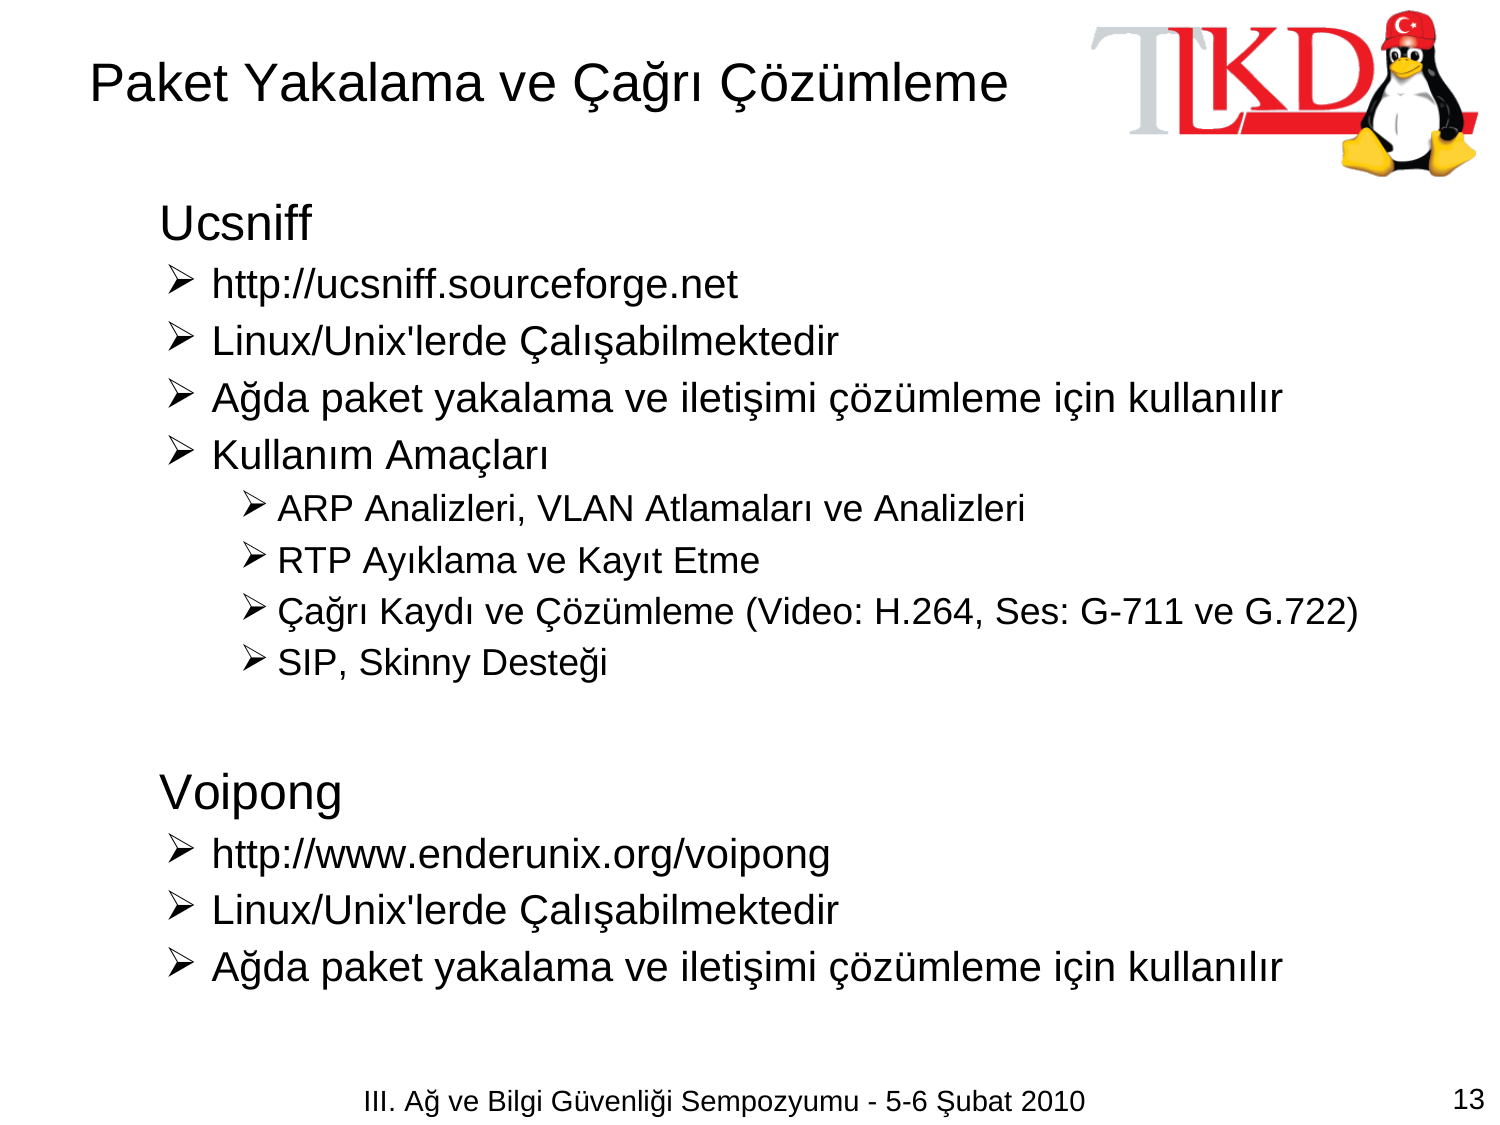

# Paket Yakalama ve Çağrı Çözümleme
 Ucsniff
http://ucsniff.sourceforge.net
Linux/Unix'lerde Çalışabilmektedir
Ağda paket yakalama ve iletişimi çözümleme için kullanılır
Kullanım Amaçları
ARP Analizleri, VLAN Atlamaları ve Analizleri
RTP Ayıklama ve Kayıt Etme
Çağrı Kaydı ve Çözümleme (Video: H.264, Ses: G-711 ve G.722)
SIP, Skinny Desteği
 Voipong
http://www.enderunix.org/voipong
Linux/Unix'lerde Çalışabilmektedir
Ağda paket yakalama ve iletişimi çözümleme için kullanılır
13